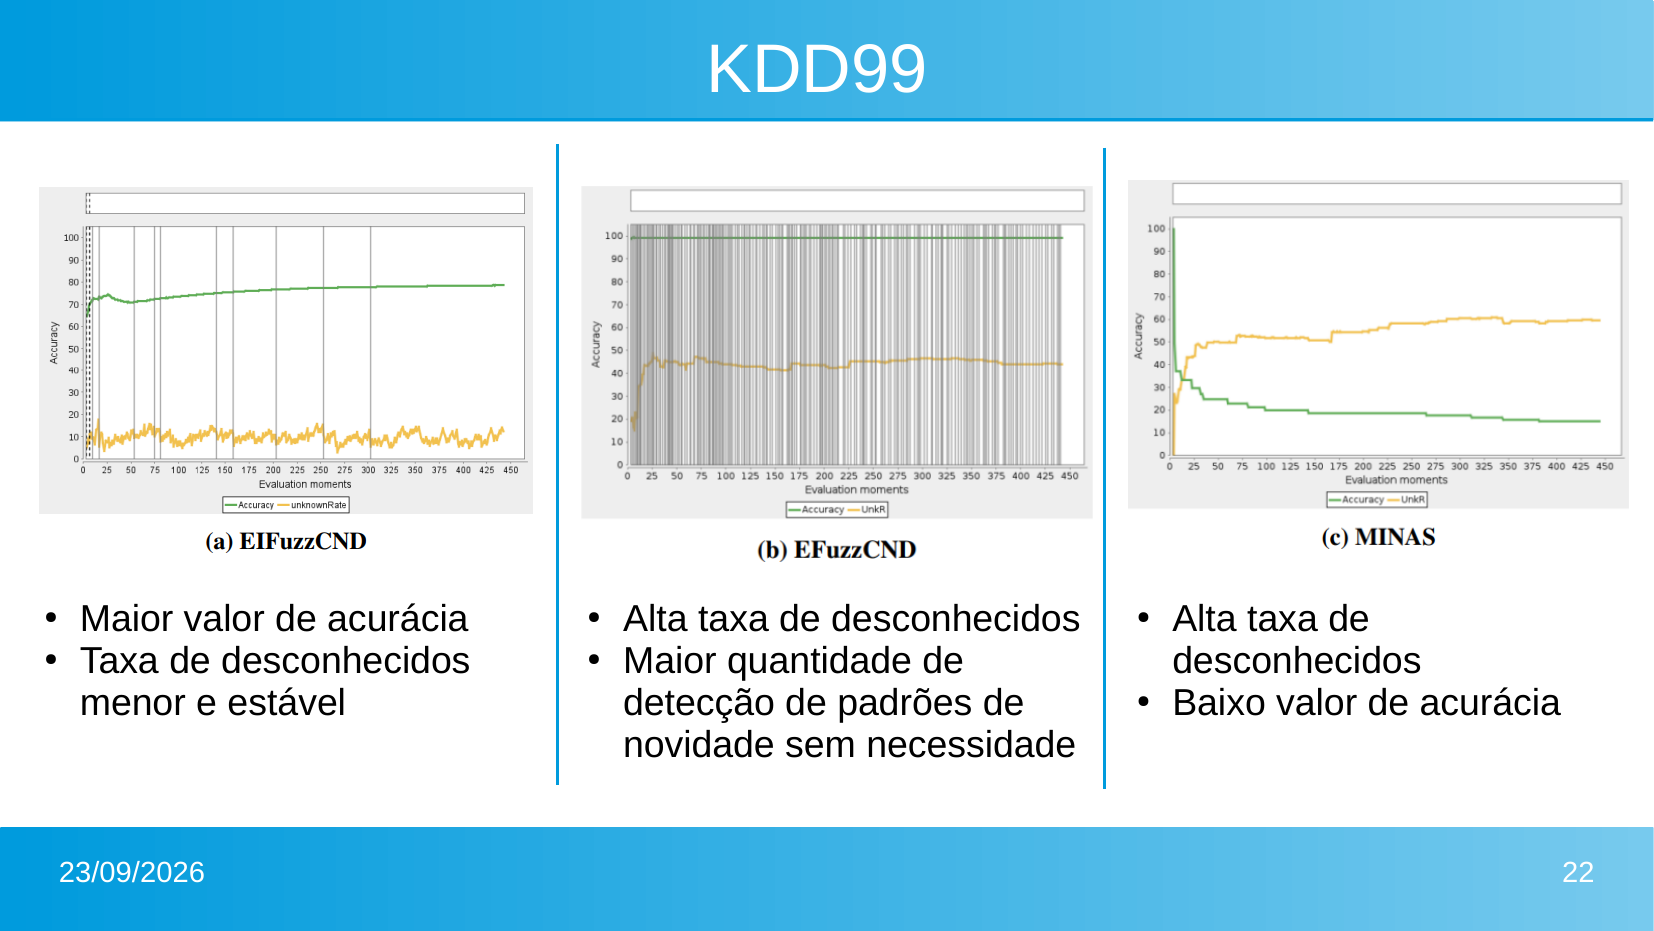

# KDD99
Maior valor de acurácia
Taxa de desconhecidos menor e estável
Alta taxa de desconhecidos
Maior quantidade de detecção de padrões de novidade sem necessidade
Alta taxa de desconhecidos
Baixo valor de acurácia
22